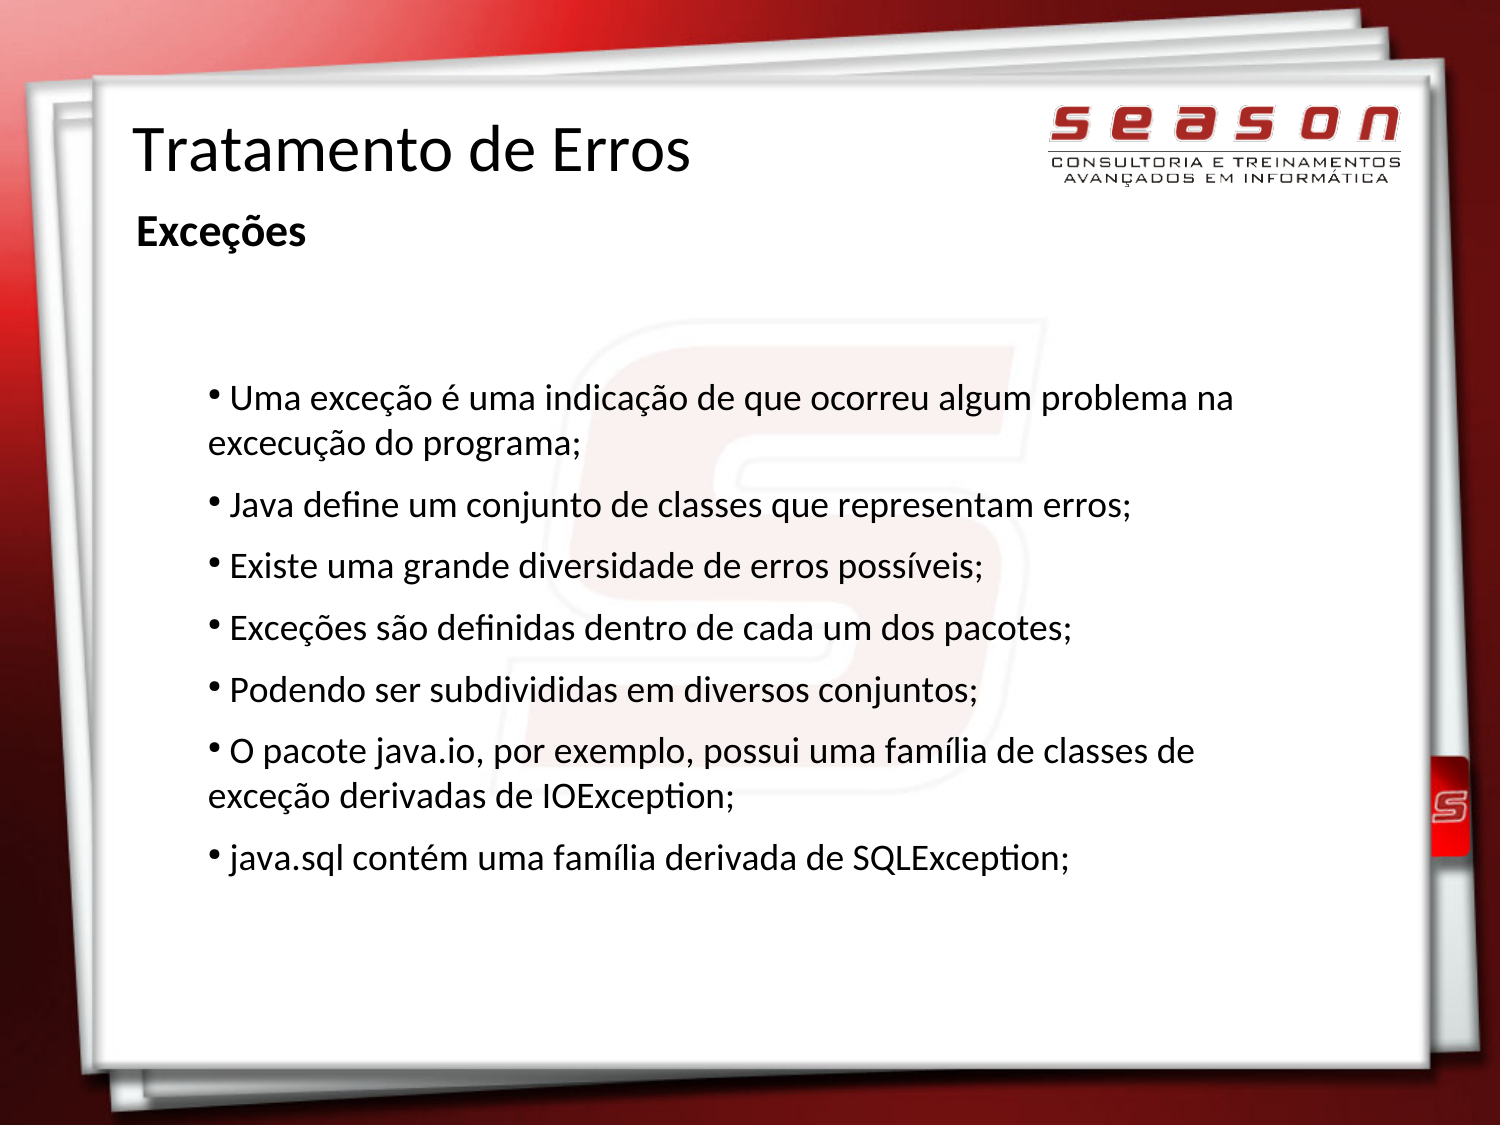

# Tratamento de Erros
Exceções
 Uma exceção é uma indicação de que ocorreu algum problema na excecução do programa;
 Java define um conjunto de classes que representam erros;
 Existe uma grande diversidade de erros possíveis;
 Exceções são definidas dentro de cada um dos pacotes;
 Podendo ser subdivididas em diversos conjuntos;
 O pacote java.io, por exemplo, possui uma família de classes de exceção derivadas de IOException;
 java.sql contém uma família derivada de SQLException;